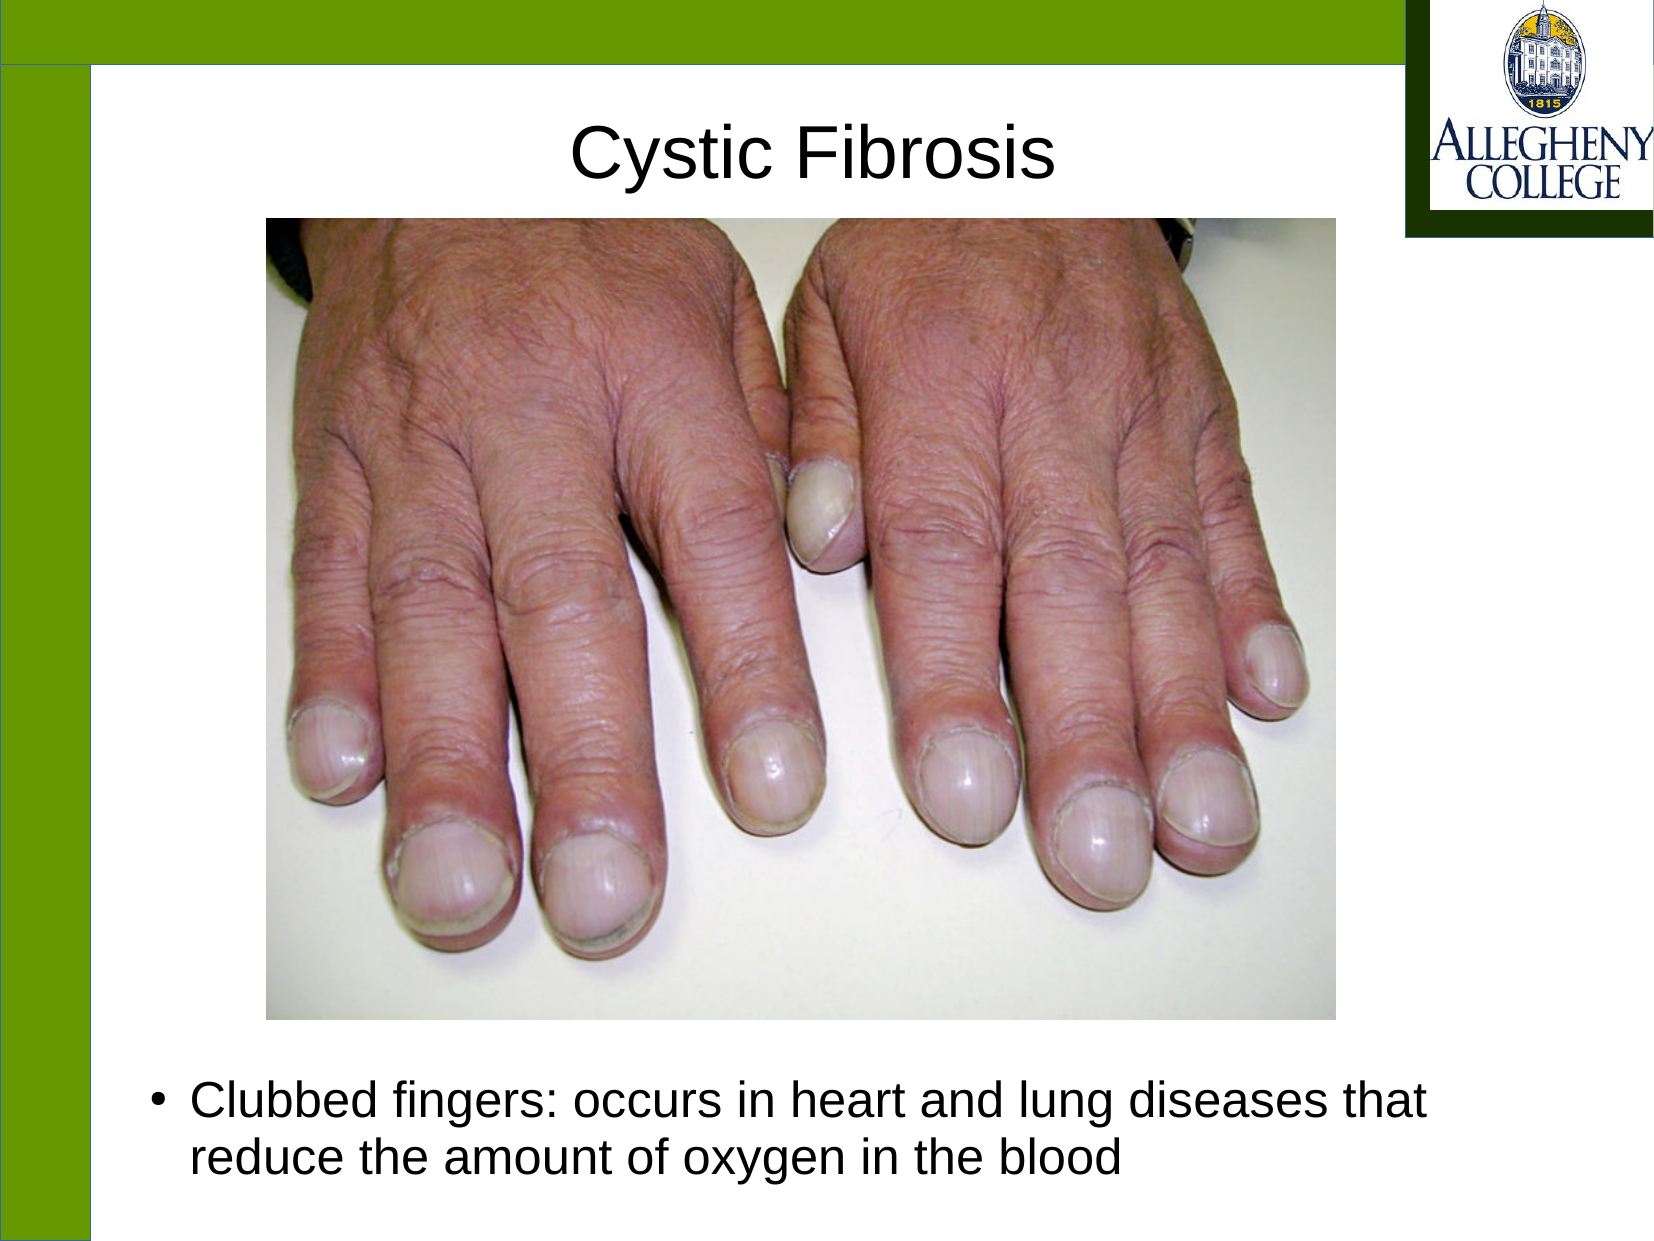

# Cystic Fibrosis
Clubbed fingers: occurs in heart and lung diseases that reduce the amount of oxygen in the blood